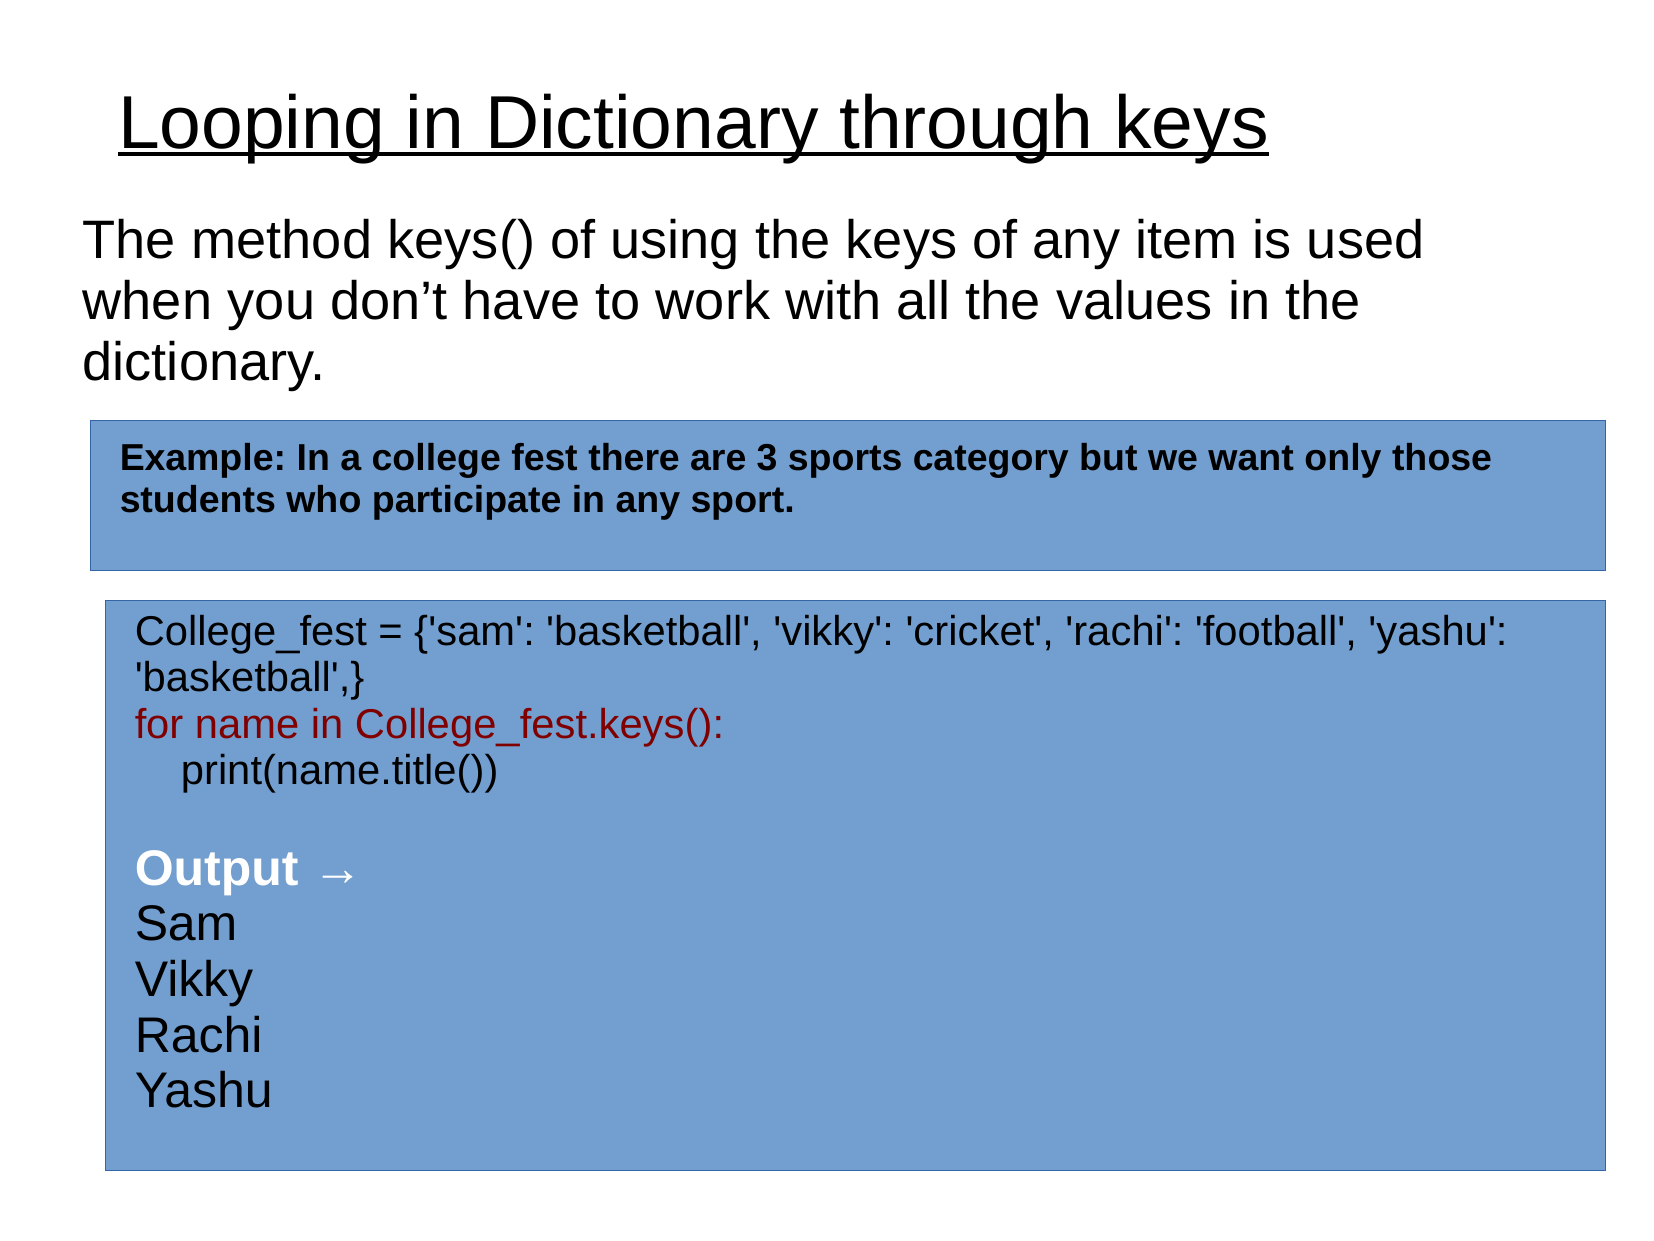

# Looping in Dictionary through keys
The method keys() of using the keys of any item is used when you don’t have to work with all the values in the dictionary.
Example: In a college fest there are 3 sports category but we want only those students who participate in any sport.
College_fest = {'sam': 'basketball', 'vikky': 'cricket', 'rachi': 'football', 'yashu': 'basketball',}
for name in College_fest.keys():
 print(name.title())
Output →
Sam
Vikky
Rachi
Yashu